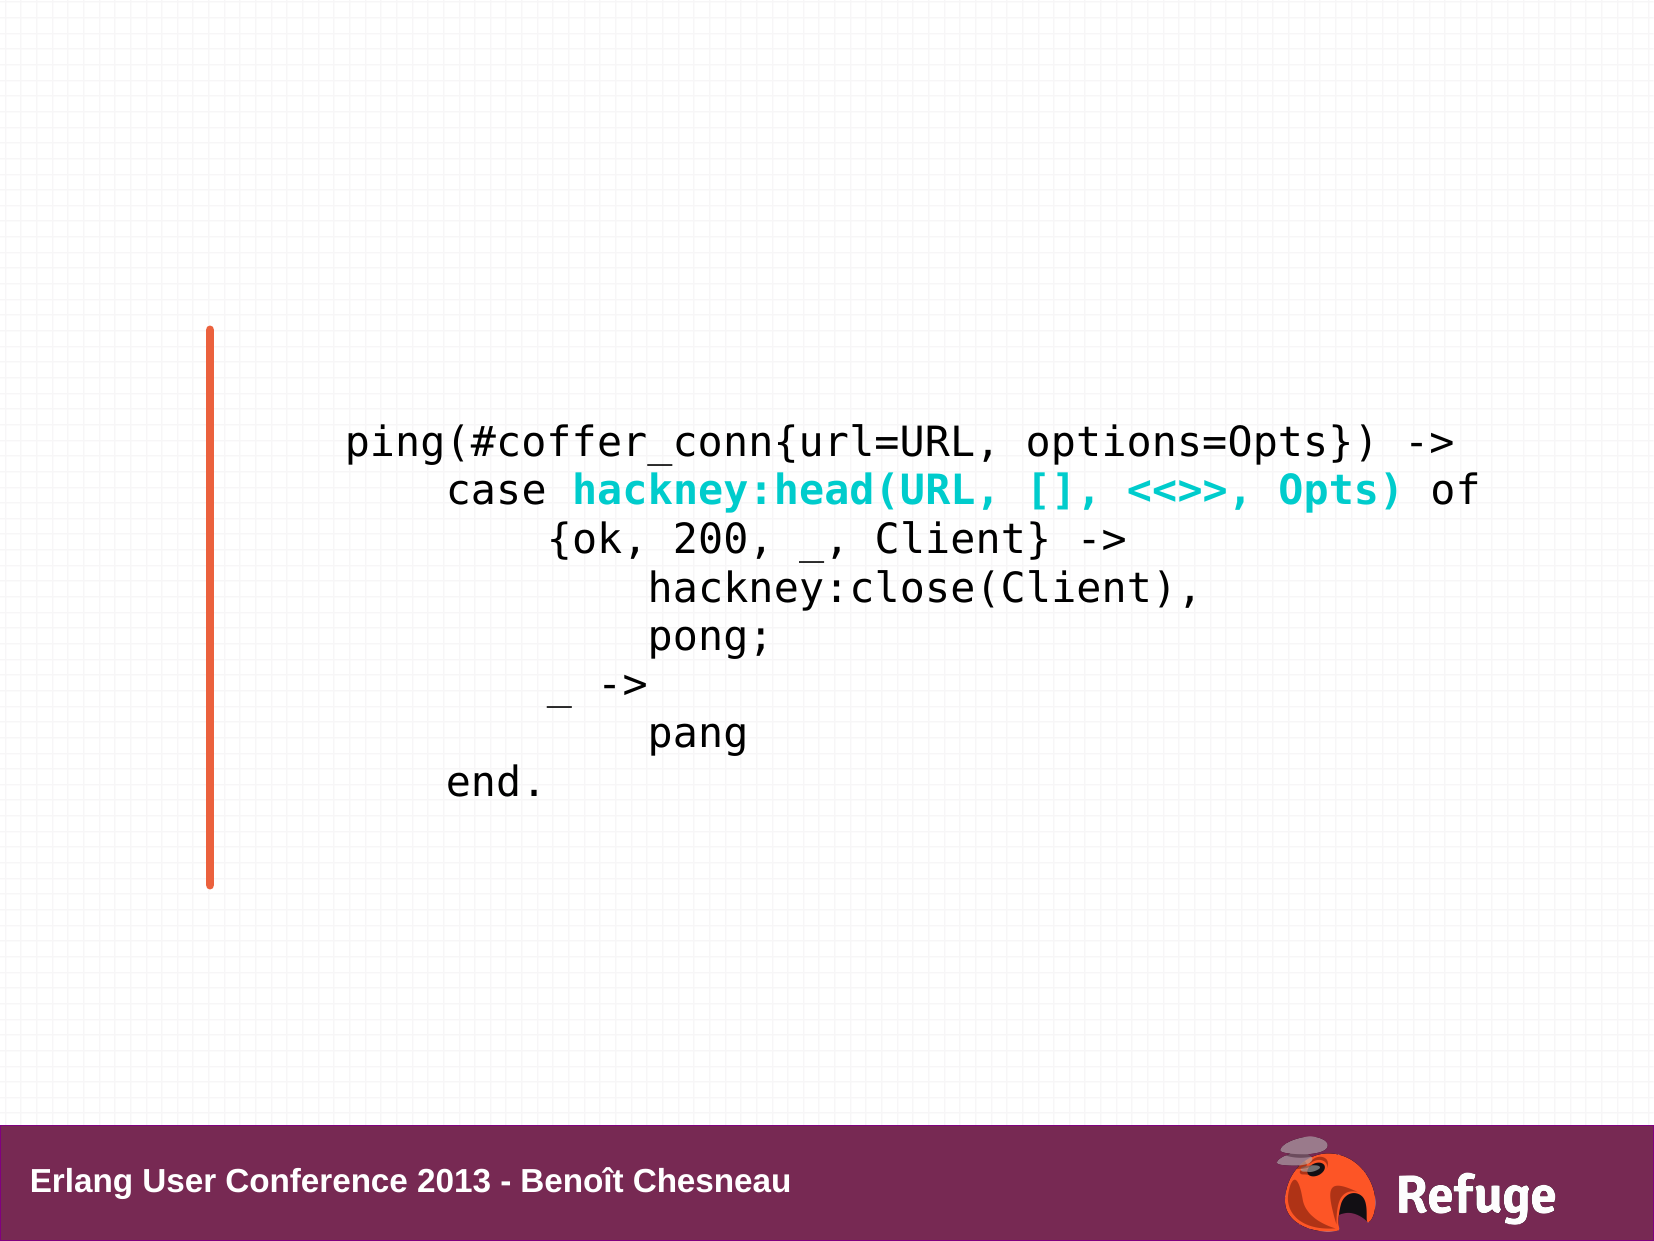

ping(#coffer_conn{url=URL, options=Opts}) ->
 case hackney:head(URL, [], <<>>, Opts) of
 {ok, 200, _, Client} ->
 hackney:close(Client),
 pong;
 _ ->
 pang
 end.
Erlang User Conference 2013 - Benoît Chesneau